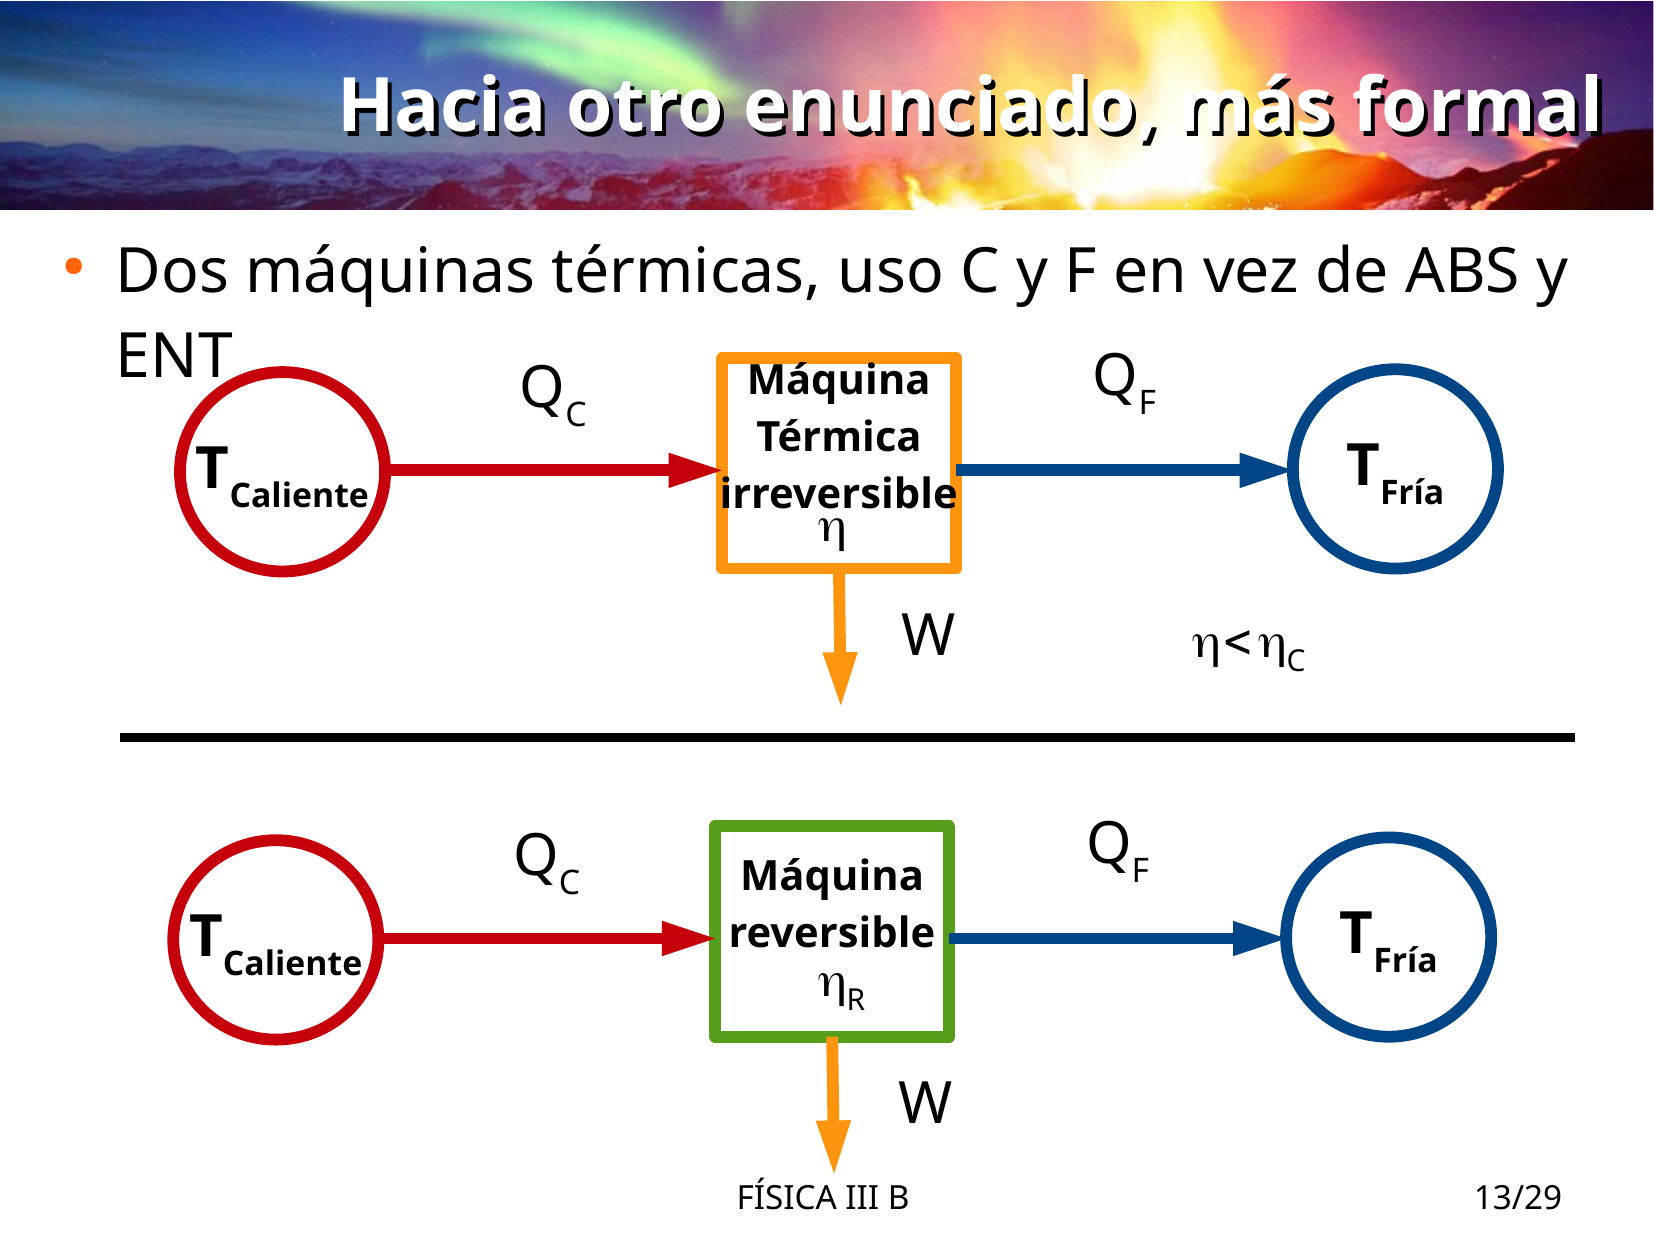

# Hacia otro enunciado, más formal
Dos máquinas térmicas, uso C y F en vez de ABS y ENT
Máquina
Térmica
irreversible
TFría
TCaliente
QC
QF
W
Máquina
reversible
TFría
TCaliente
QC
QF
W
FÍSICA III B
13